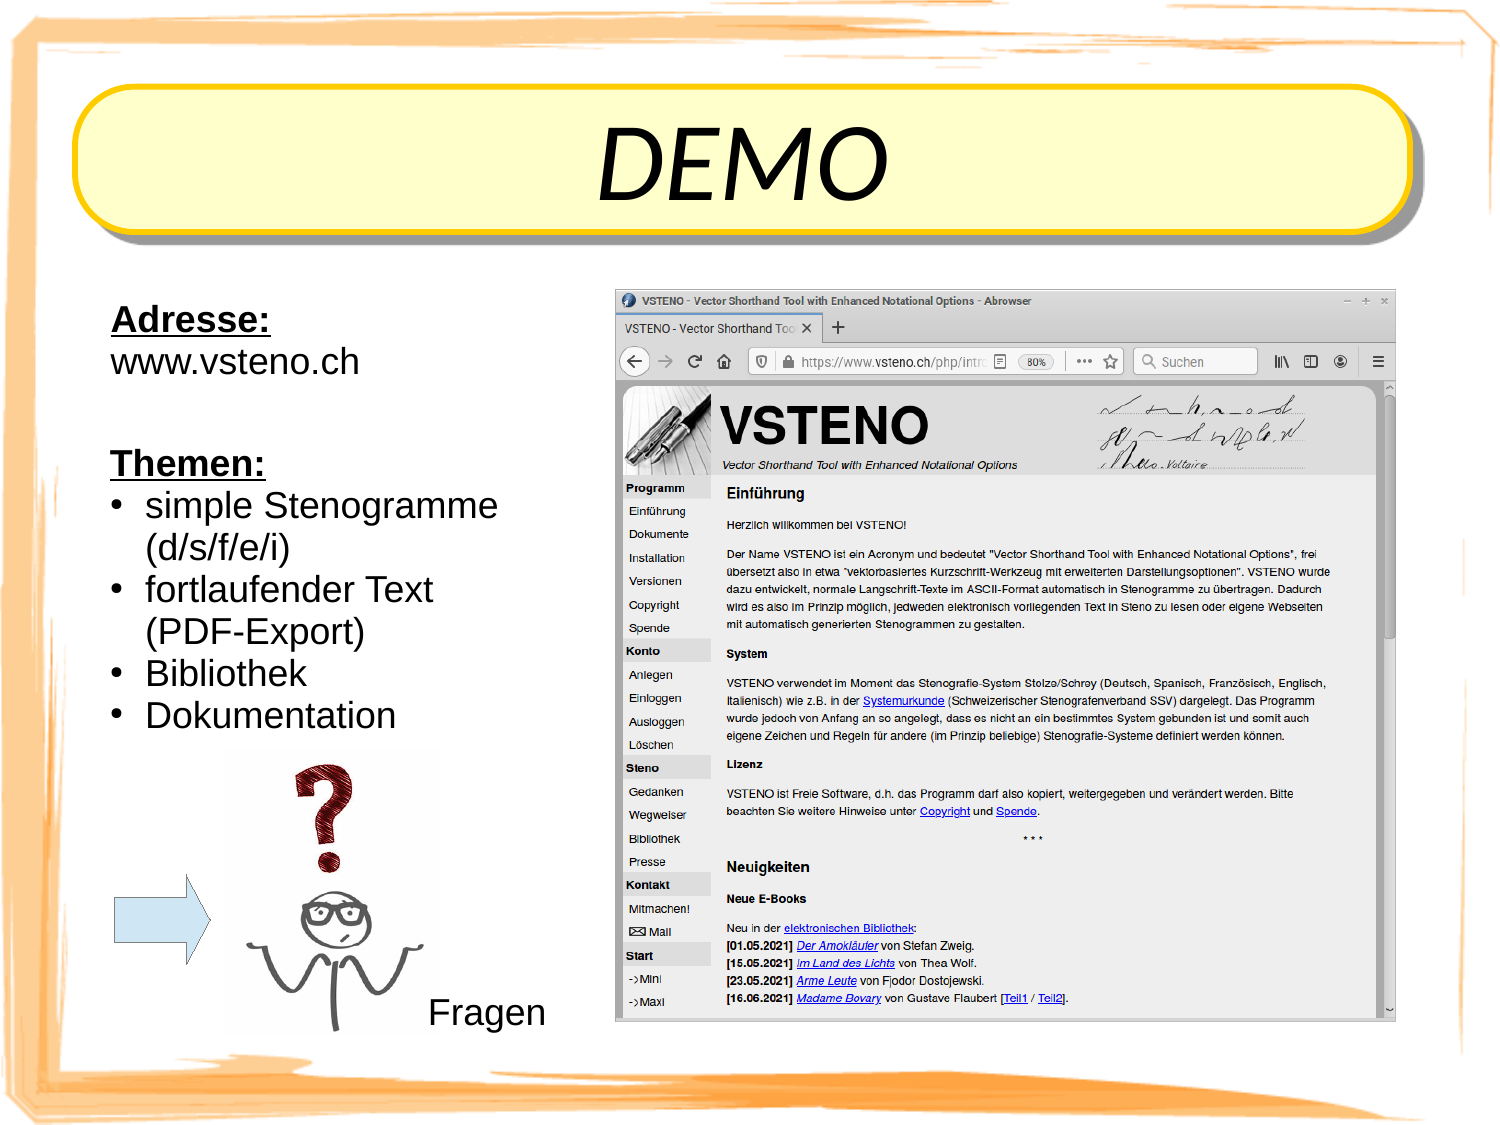

# DEMO
Adresse:
www.vsteno.ch
Themen:
simple Stenogramme (d/s/f/e/i)
fortlaufender Text (PDF-Export)
Bibliothek
Dokumentation
Fragen